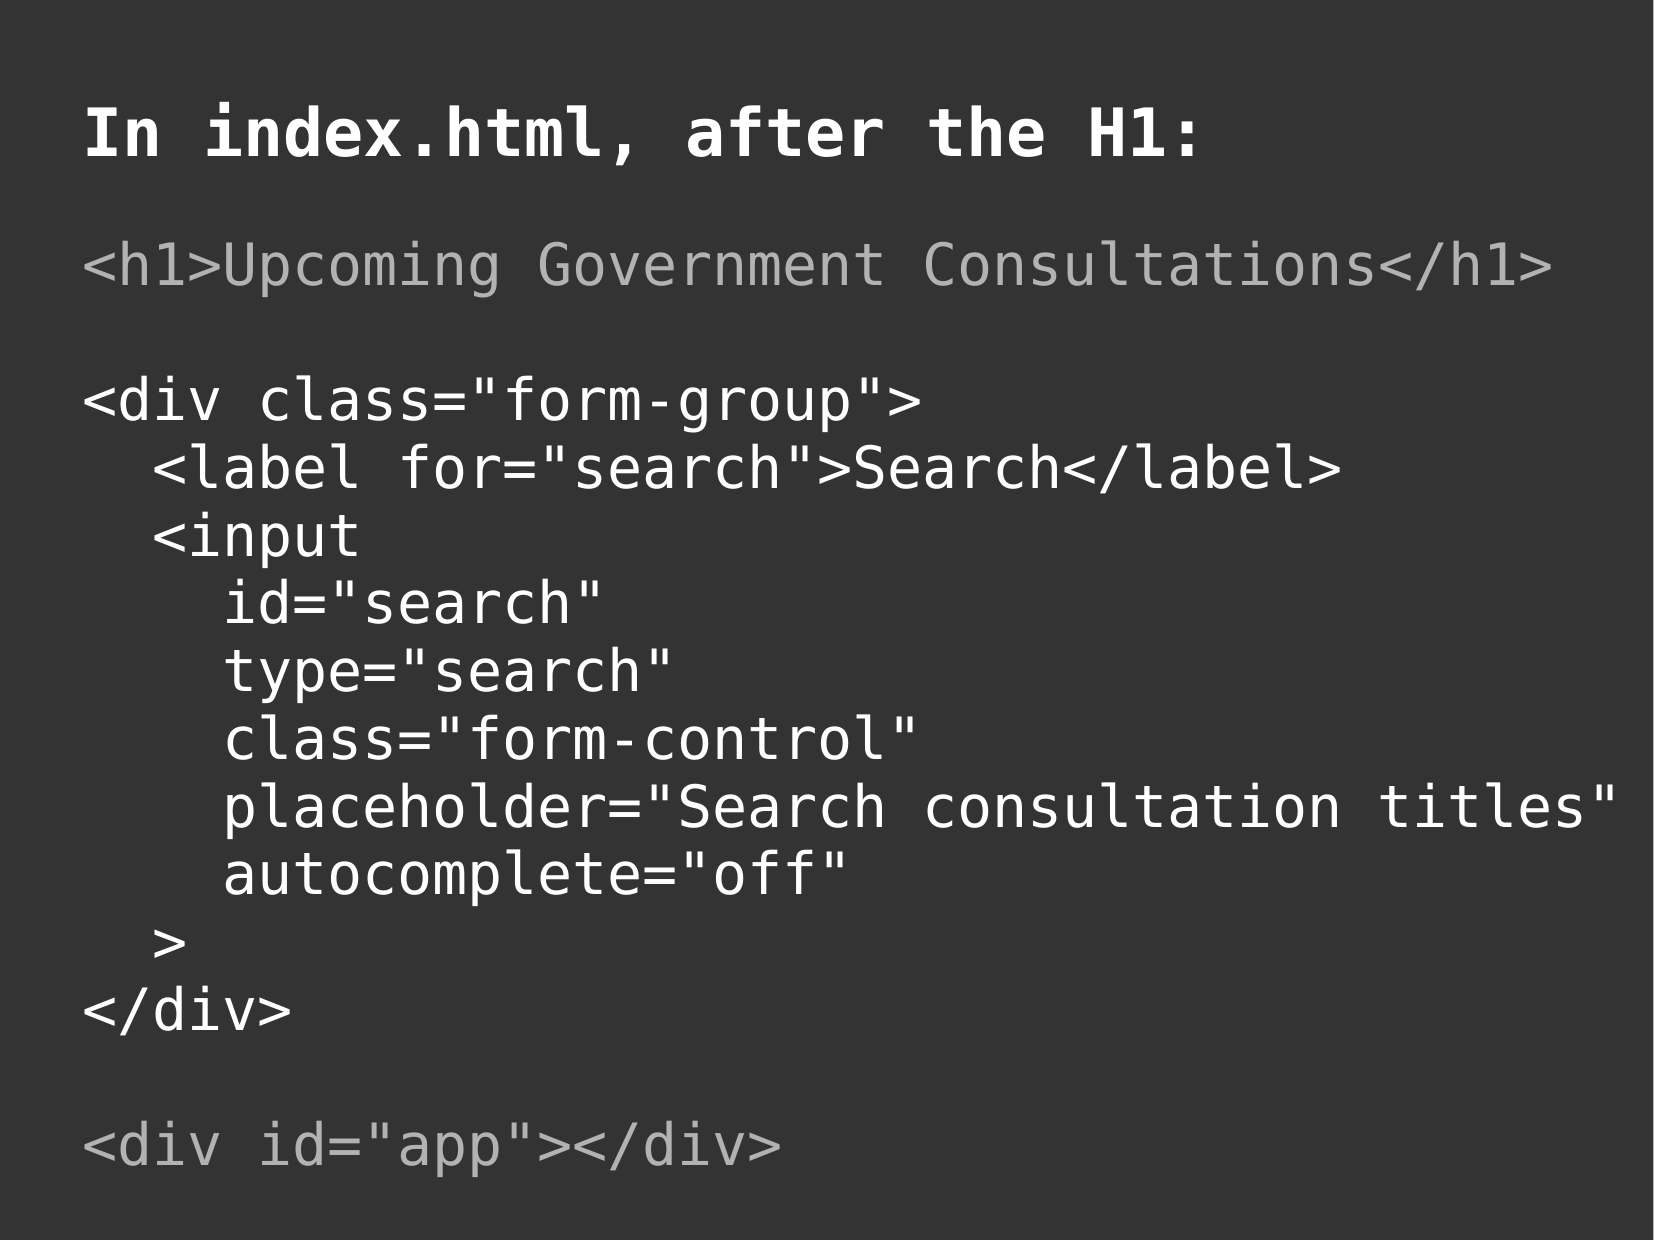

# In index.html, after the H1:
<h1>Upcoming Government Consultations</h1>
<div class="form-group">
 <label for="search">Search</label>
 <input
 id="search"
 type="search"
 class="form-control"
 placeholder="Search consultation titles" autocomplete="off"
 >
</div>
<div id="app"></div>